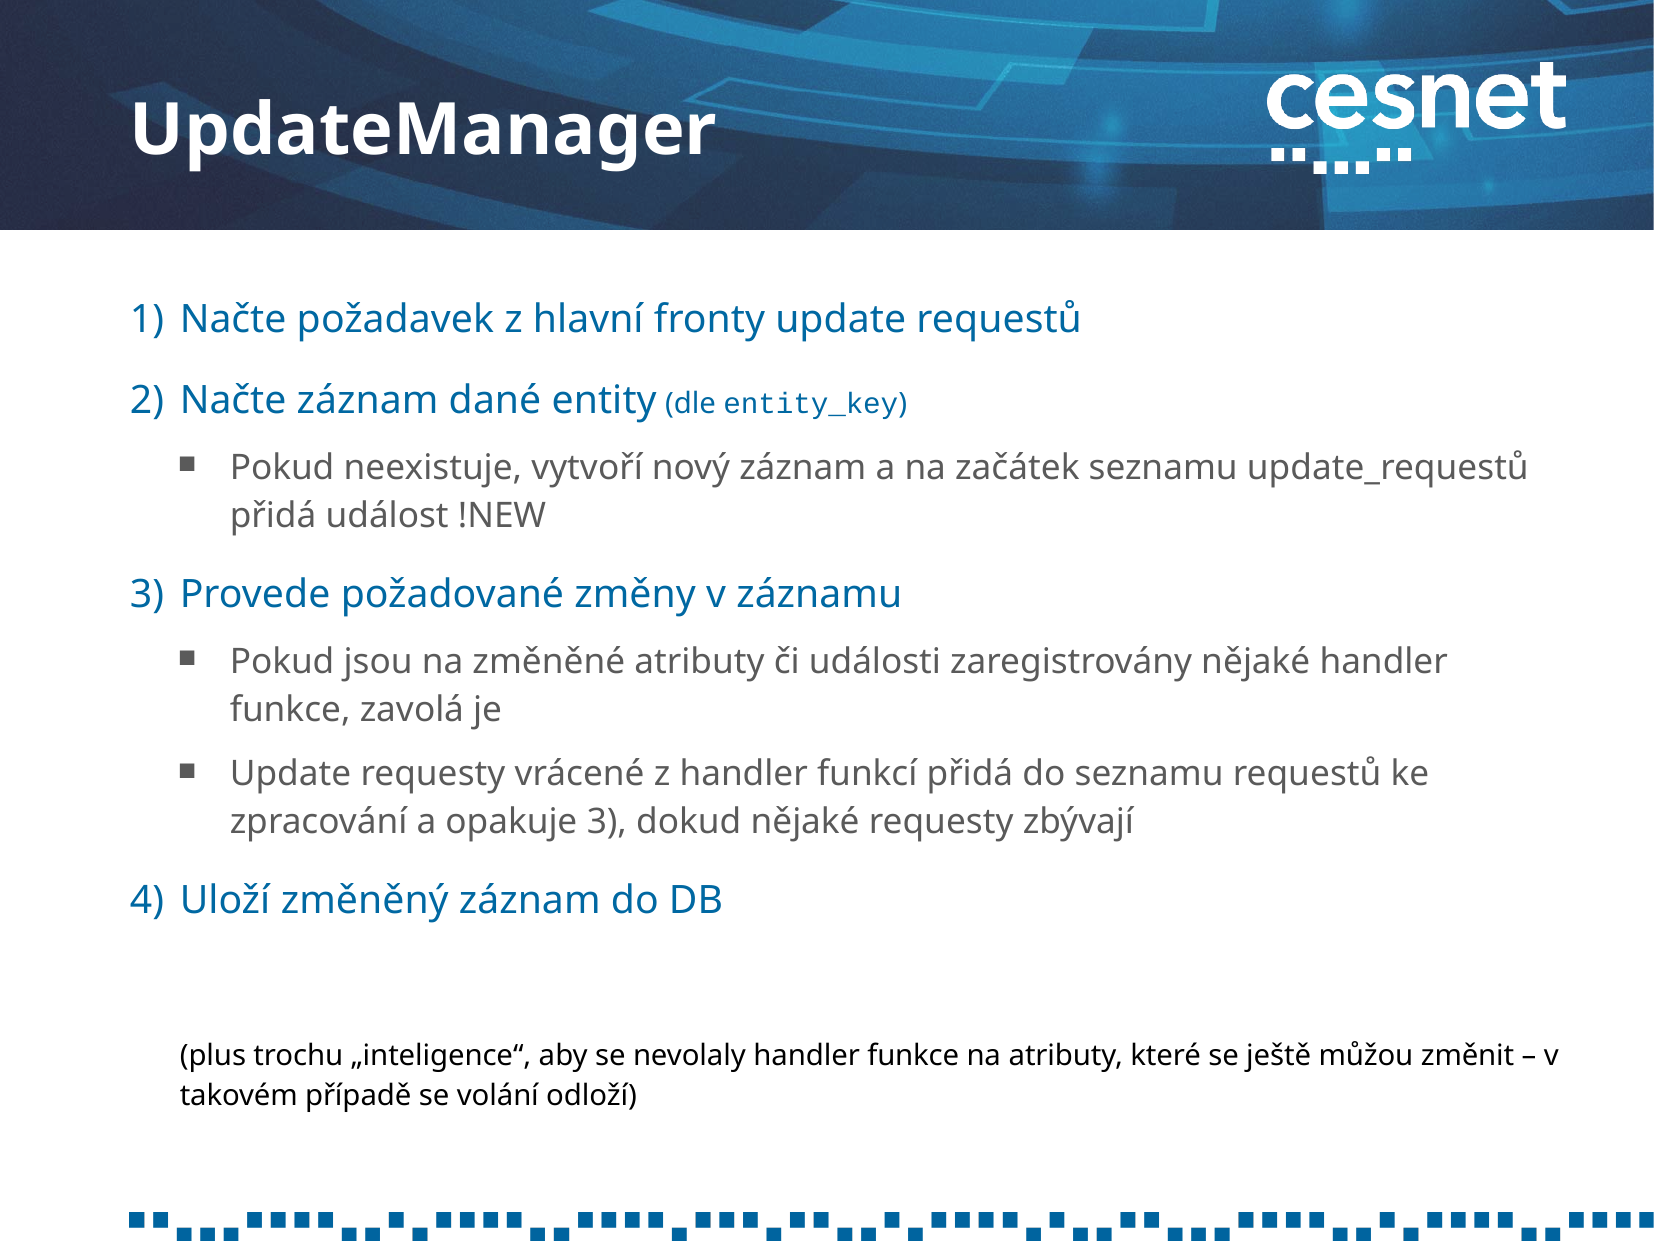

# UpdateManager
Načte požadavek z hlavní fronty update requestů
Načte záznam dané entity (dle entity_key)
Pokud neexistuje, vytvoří nový záznam a na začátek seznamu update_requestů přidá událost !NEW
Provede požadované změny v záznamu
Pokud jsou na změněné atributy či události zaregistrovány nějaké handler funkce, zavolá je
Update requesty vrácené z handler funkcí přidá do seznamu requestů ke zpracování a opakuje 3), dokud nějaké requesty zbývají
Uloží změněný záznam do DB
(plus trochu „inteligence“, aby se nevolaly handler funkce na atributy, které se ještě můžou změnit – v takovém případě se volání odloží)